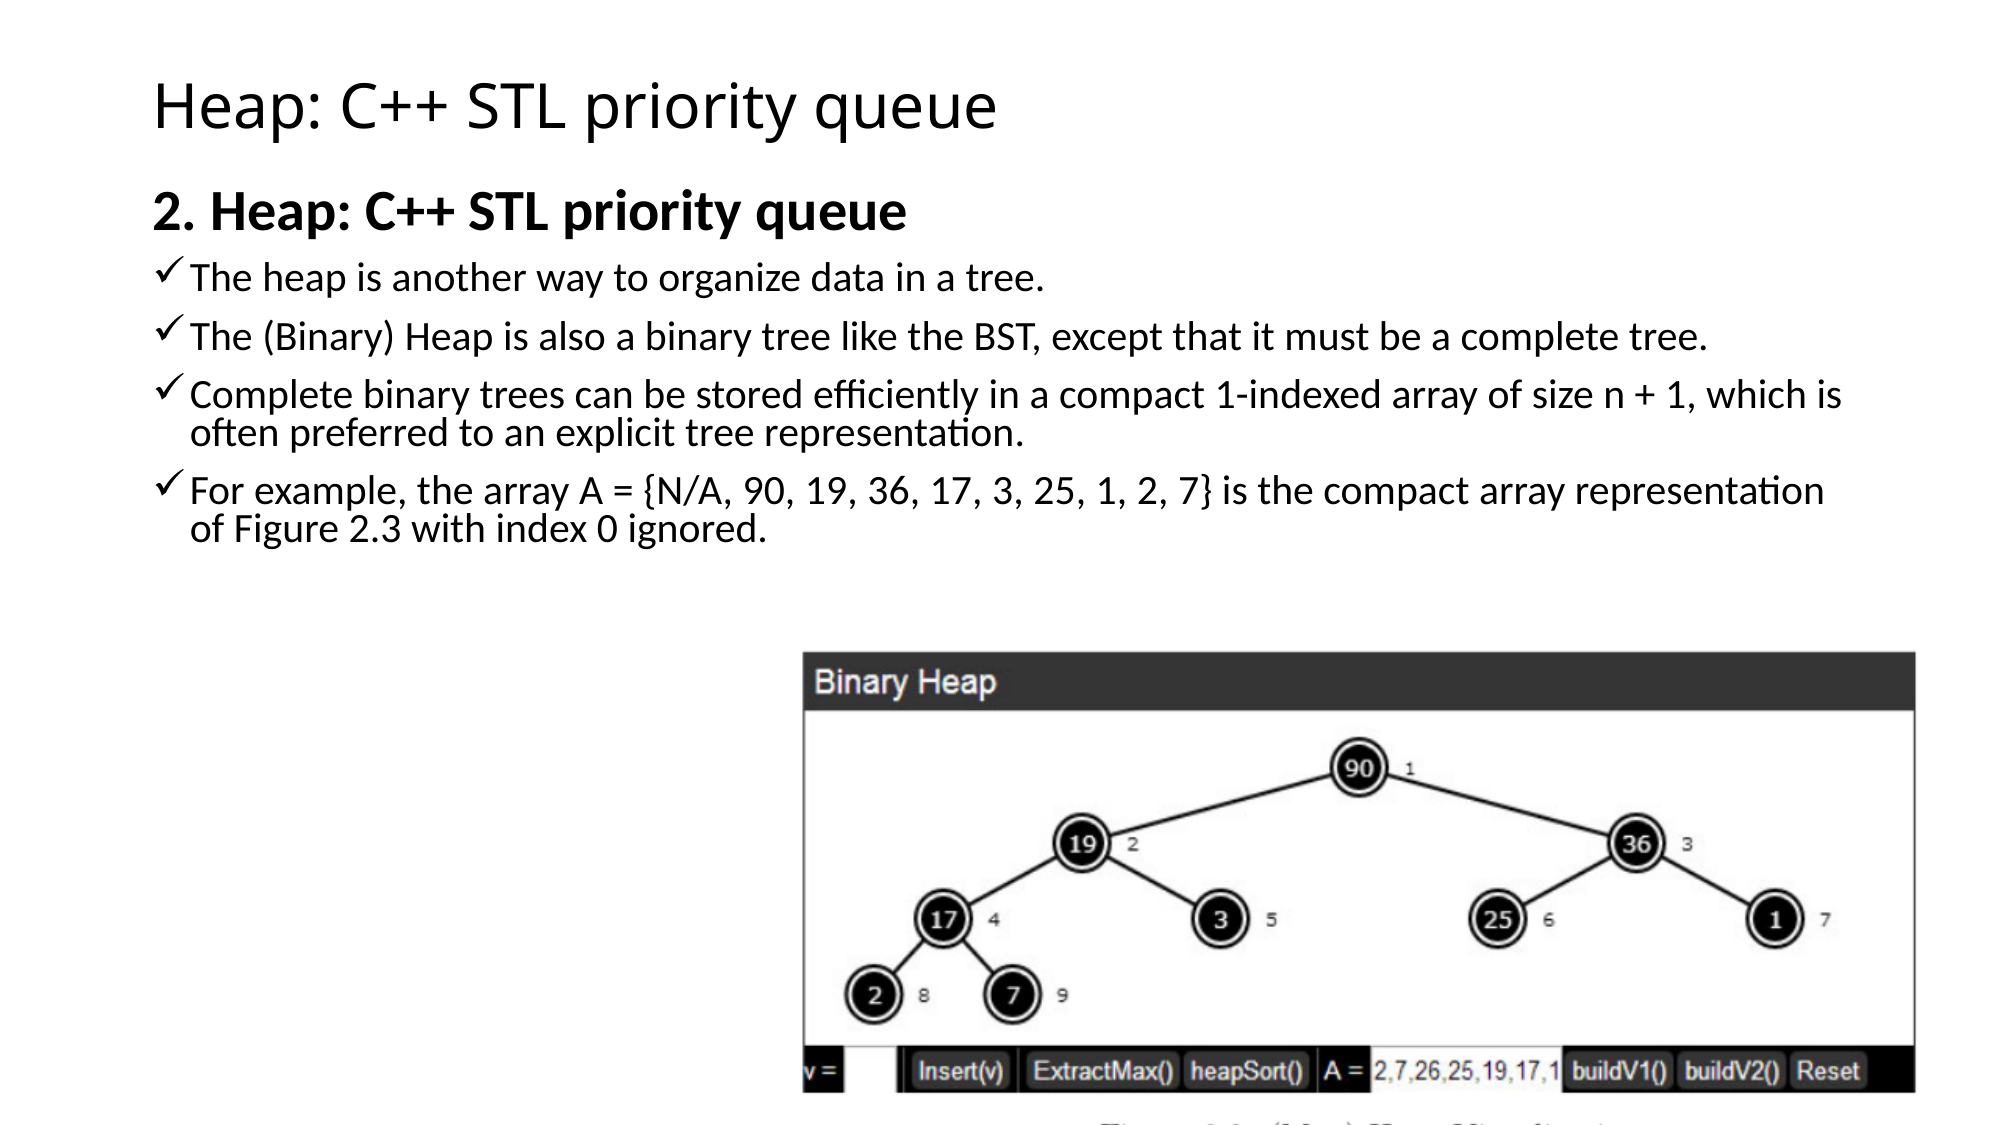

Heap: C++ STL priority queue
2. Heap: C++ STL priority queue
The heap is another way to organize data in a tree.
The (Binary) Heap is also a binary tree like the BST, except that it must be a complete tree.
Complete binary trees can be stored efficiently in a compact 1-indexed array of size n + 1, which is often preferred to an explicit tree representation.
For example, the array A = {N/A, 90, 19, 36, 17, 3, 25, 1, 2, 7} is the compact array representation of Figure 2.3 with index 0 ignored.